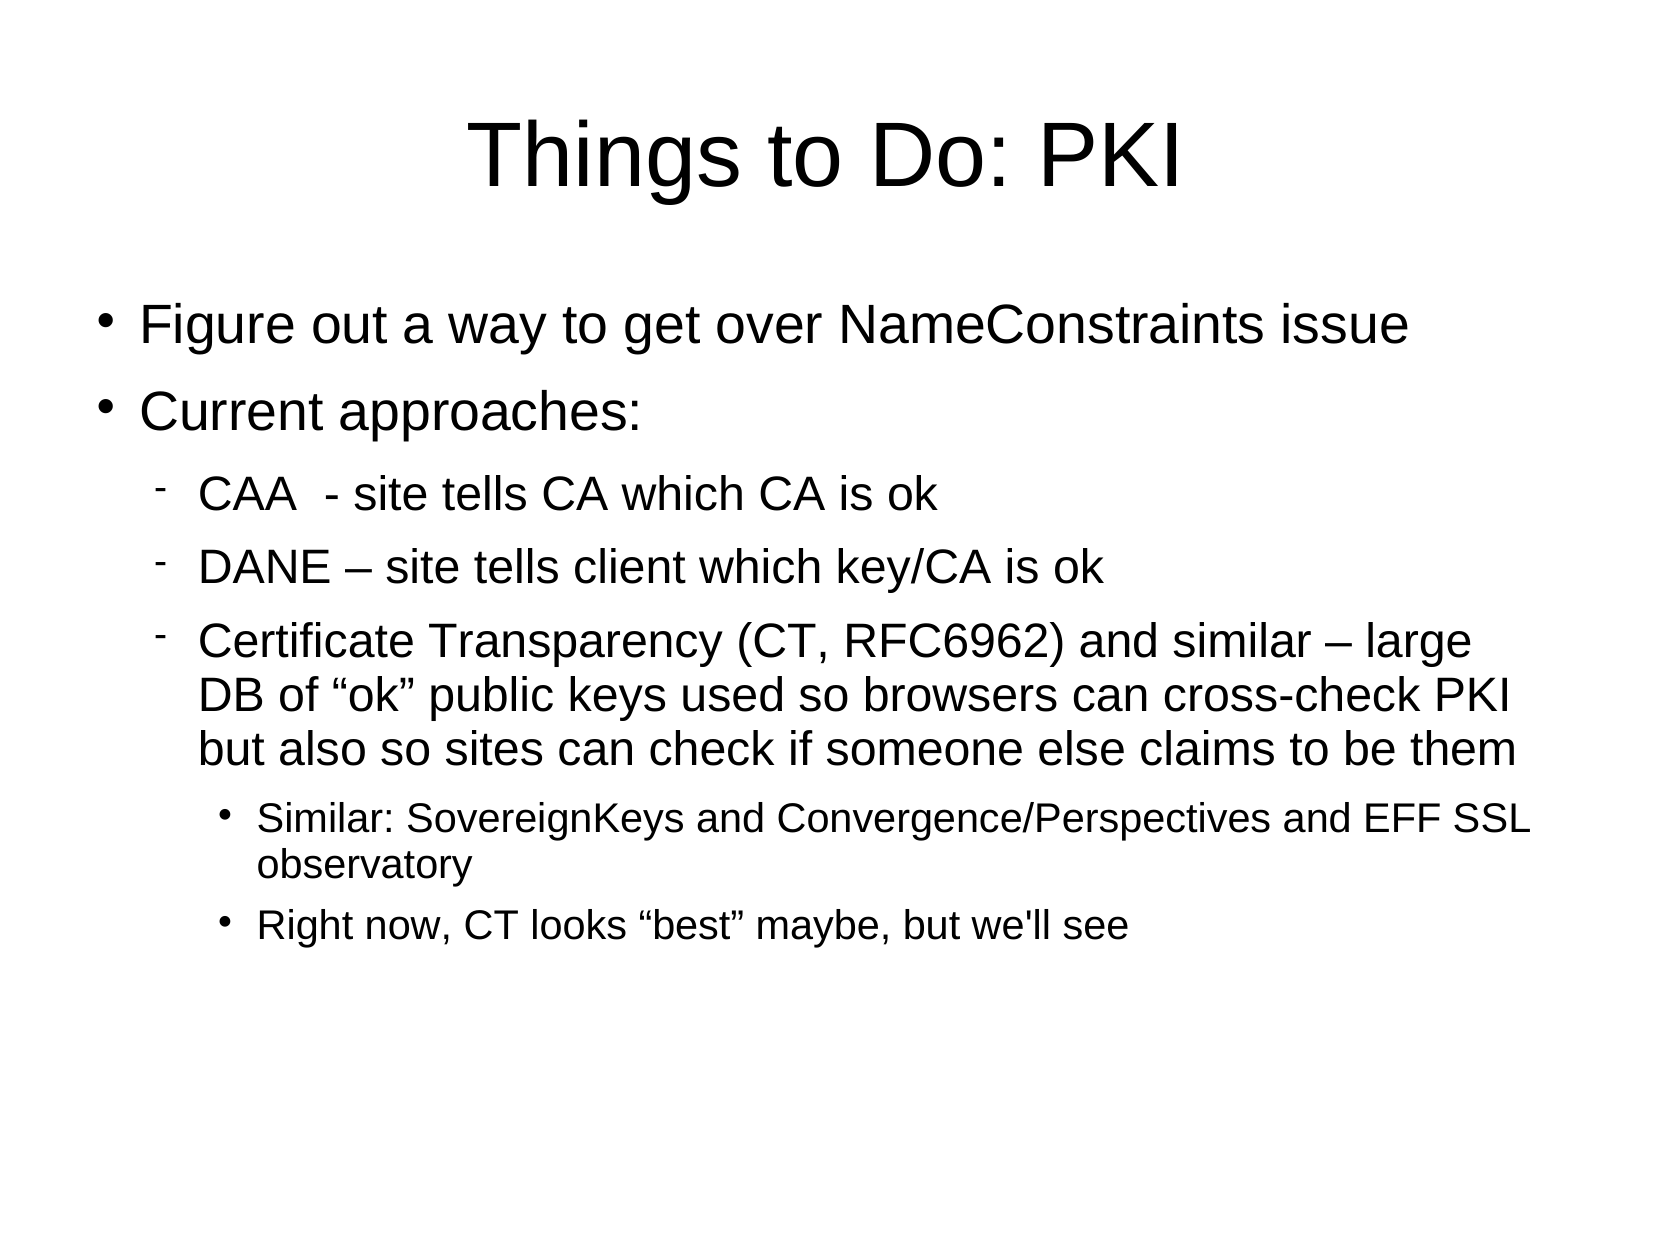

# Things to Do: PKI
Figure out a way to get over NameConstraints issue
Current approaches:
CAA - site tells CA which CA is ok
DANE – site tells client which key/CA is ok
Certificate Transparency (CT, RFC6962) and similar – large DB of “ok” public keys used so browsers can cross-check PKI but also so sites can check if someone else claims to be them
Similar: SovereignKeys and Convergence/Perspectives and EFF SSL observatory
Right now, CT looks “best” maybe, but we'll see